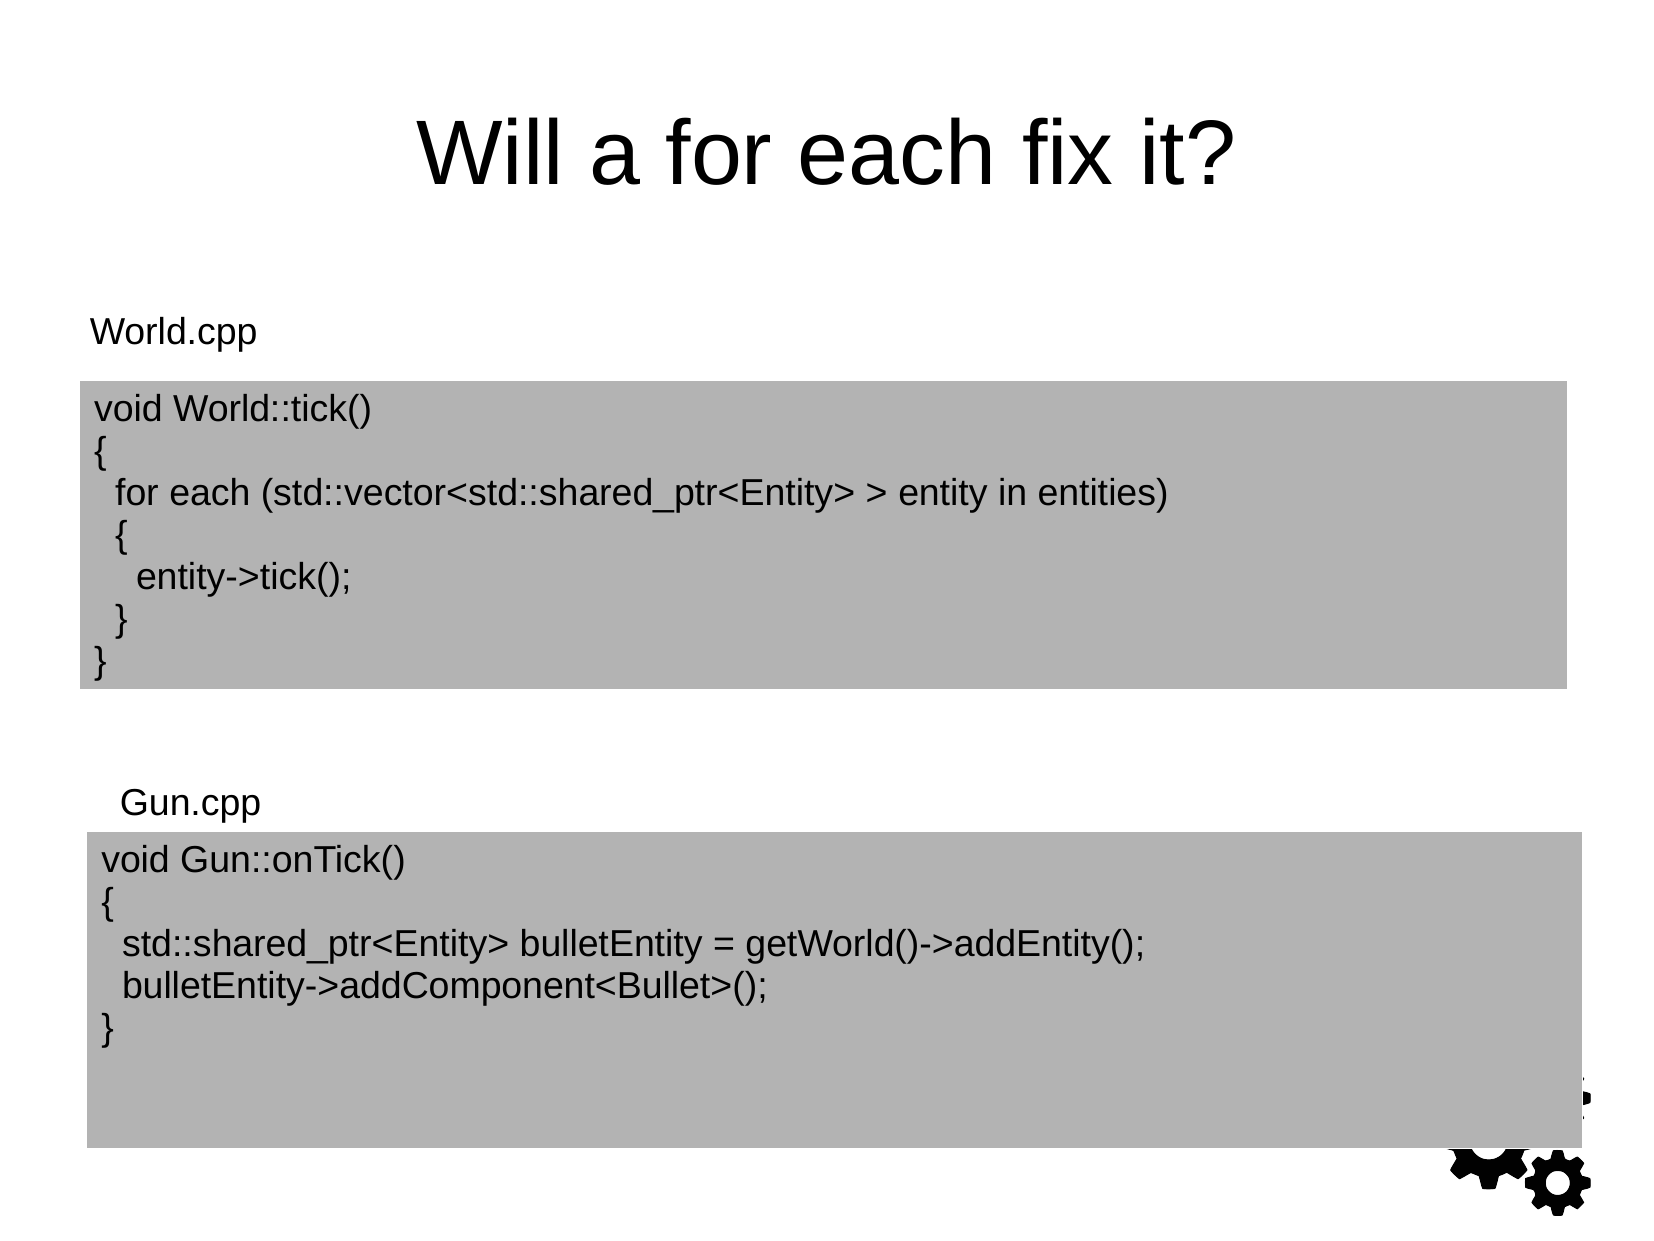

# Will a for each fix it?
World.cpp
| void World::tick() { for each (std::vector<std::shared\_ptr<Entity> > entity in entities) { entity->tick(); } } |
| --- |
Gun.cpp
| void Gun::onTick() { std::shared\_ptr<Entity> bulletEntity = getWorld()->addEntity(); bulletEntity->addComponent<Bullet>(); } |
| --- |